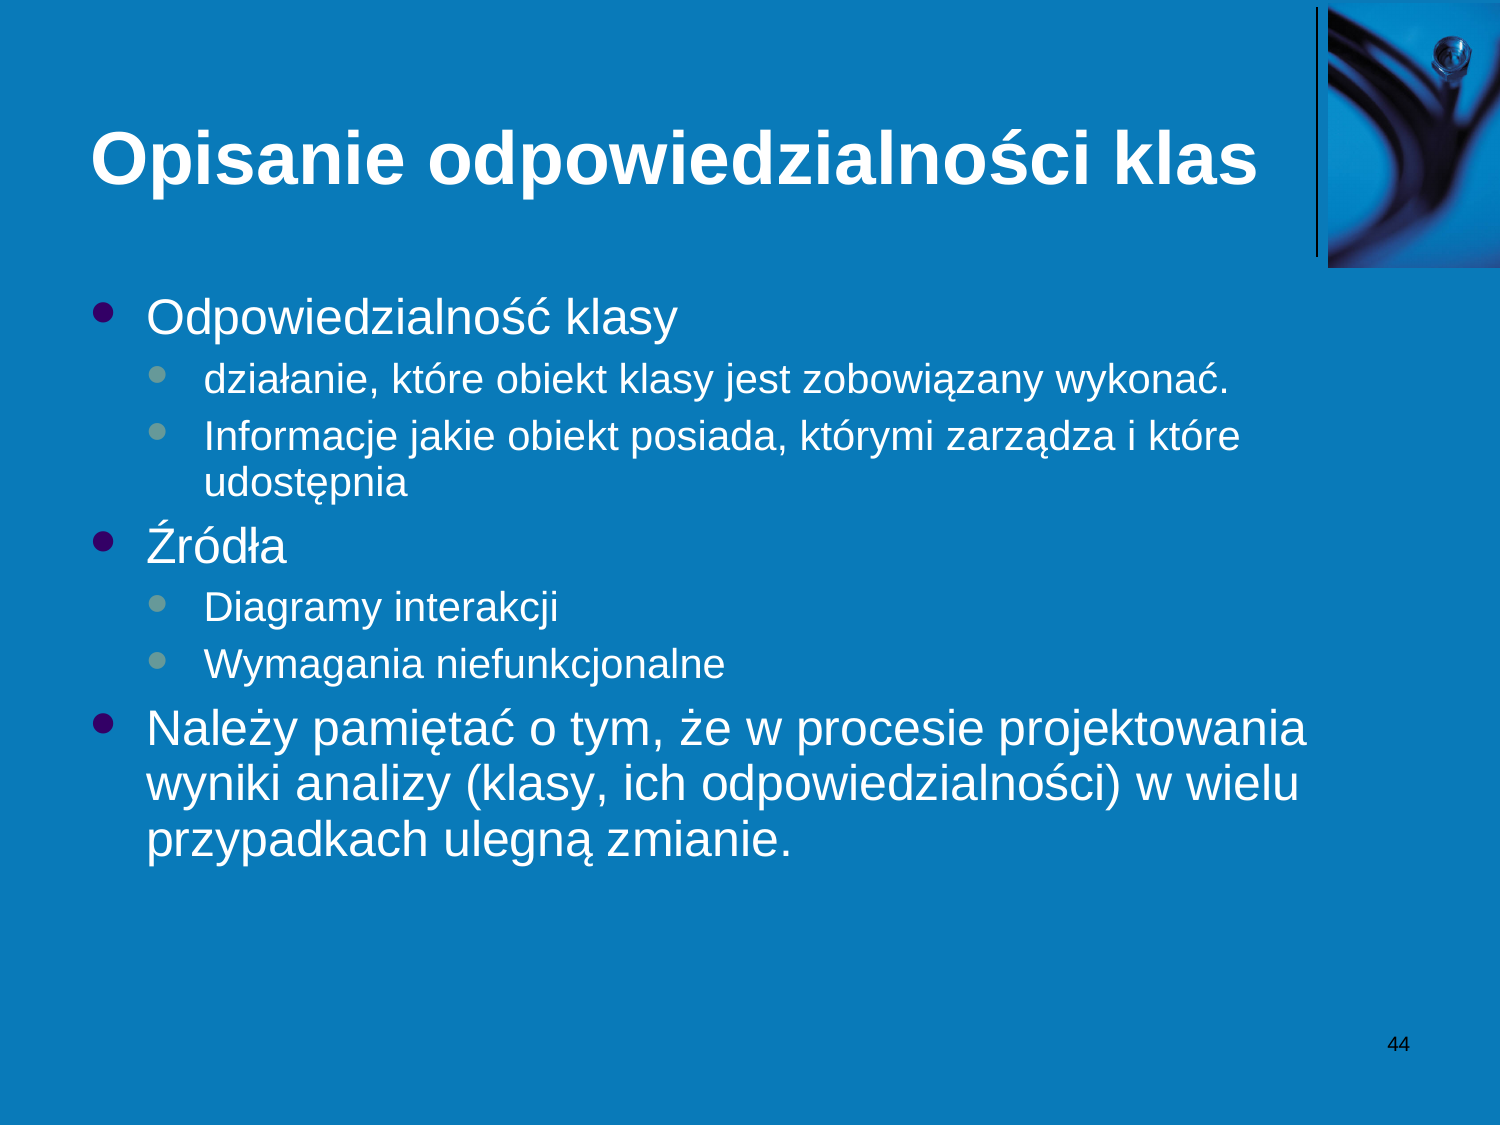

# Opisanie odpowiedzialności klas
Odpowiedzialność klasy
działanie, które obiekt klasy jest zobowiązany wykonać.
Informacje jakie obiekt posiada, którymi zarządza i które udostępnia
Źródła
Diagramy interakcji
Wymagania niefunkcjonalne
Należy pamiętać o tym, że w procesie projektowania wyniki analizy (klasy, ich odpowiedzialności) w wielu przypadkach ulegną zmianie.
44